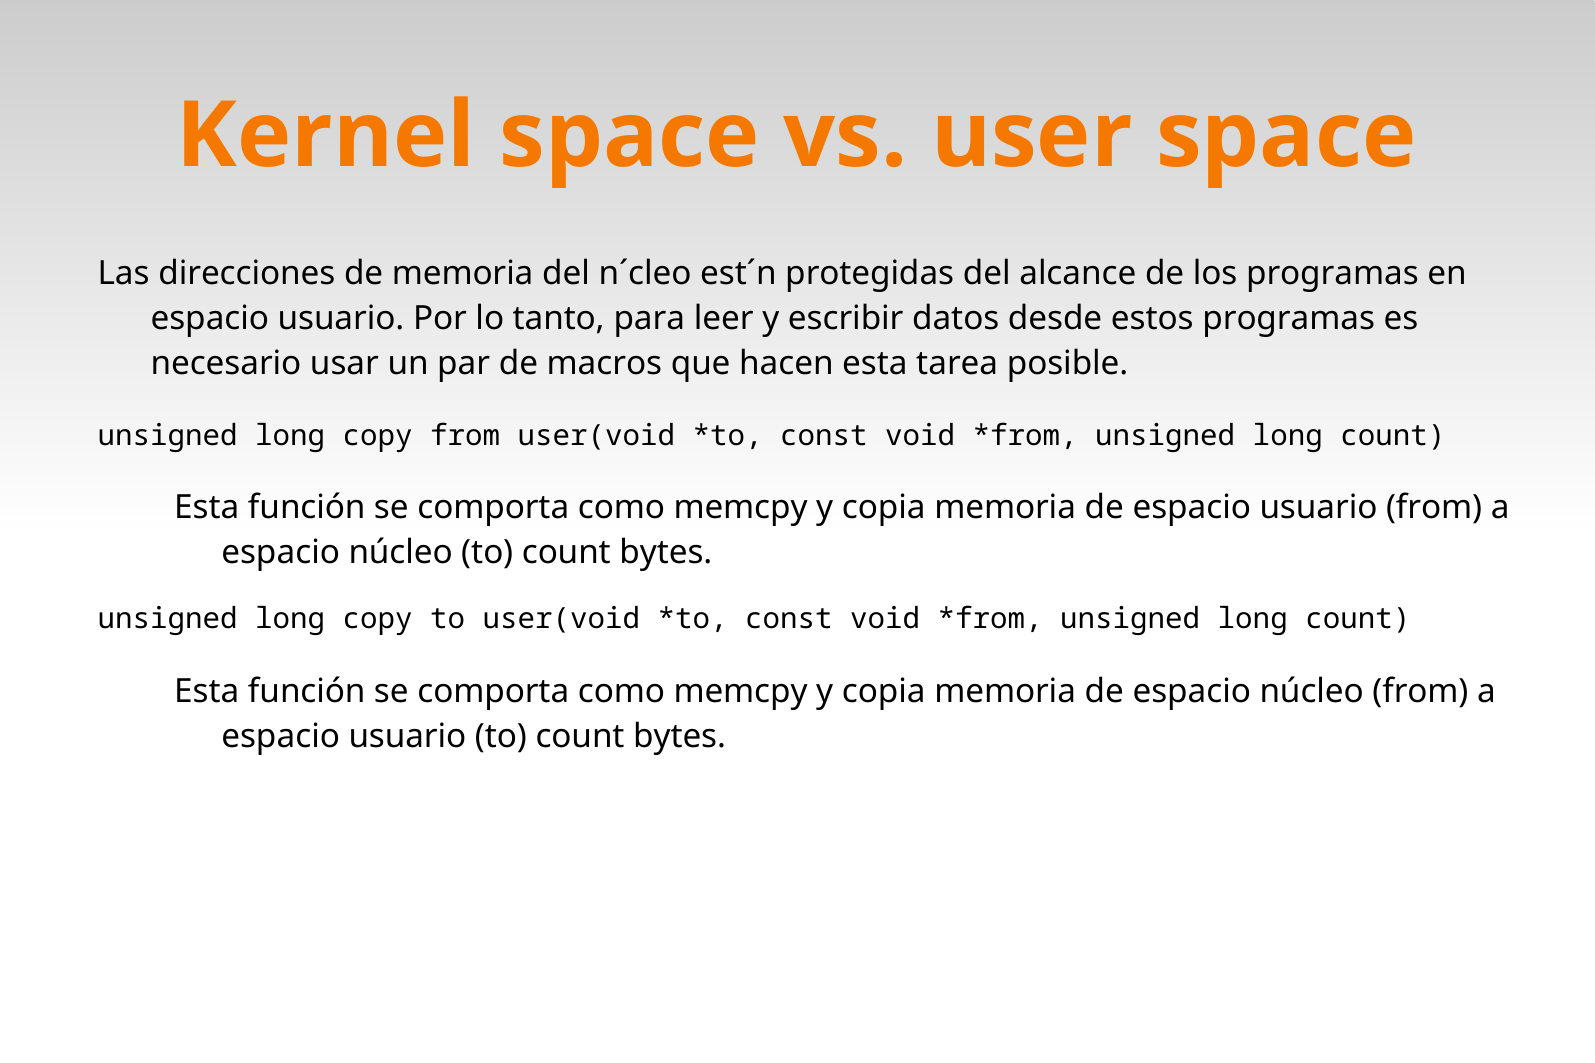

# Kernel space vs. user space
Las direcciones de memoria del n´cleo est´n protegidas del alcance de los programas en espacio usuario. Por lo tanto, para leer y escribir datos desde estos programas es necesario usar un par de macros que hacen esta tarea posible.
unsigned long copy from user(void *to, const void *from, unsigned long count)
Esta función se comporta como memcpy y copia memoria de espacio usuario (from) a espacio núcleo (to) count bytes.
unsigned long copy to user(void *to, const void *from, unsigned long count)
Esta función se comporta como memcpy y copia memoria de espacio núcleo (from) a espacio usuario (to) count bytes.